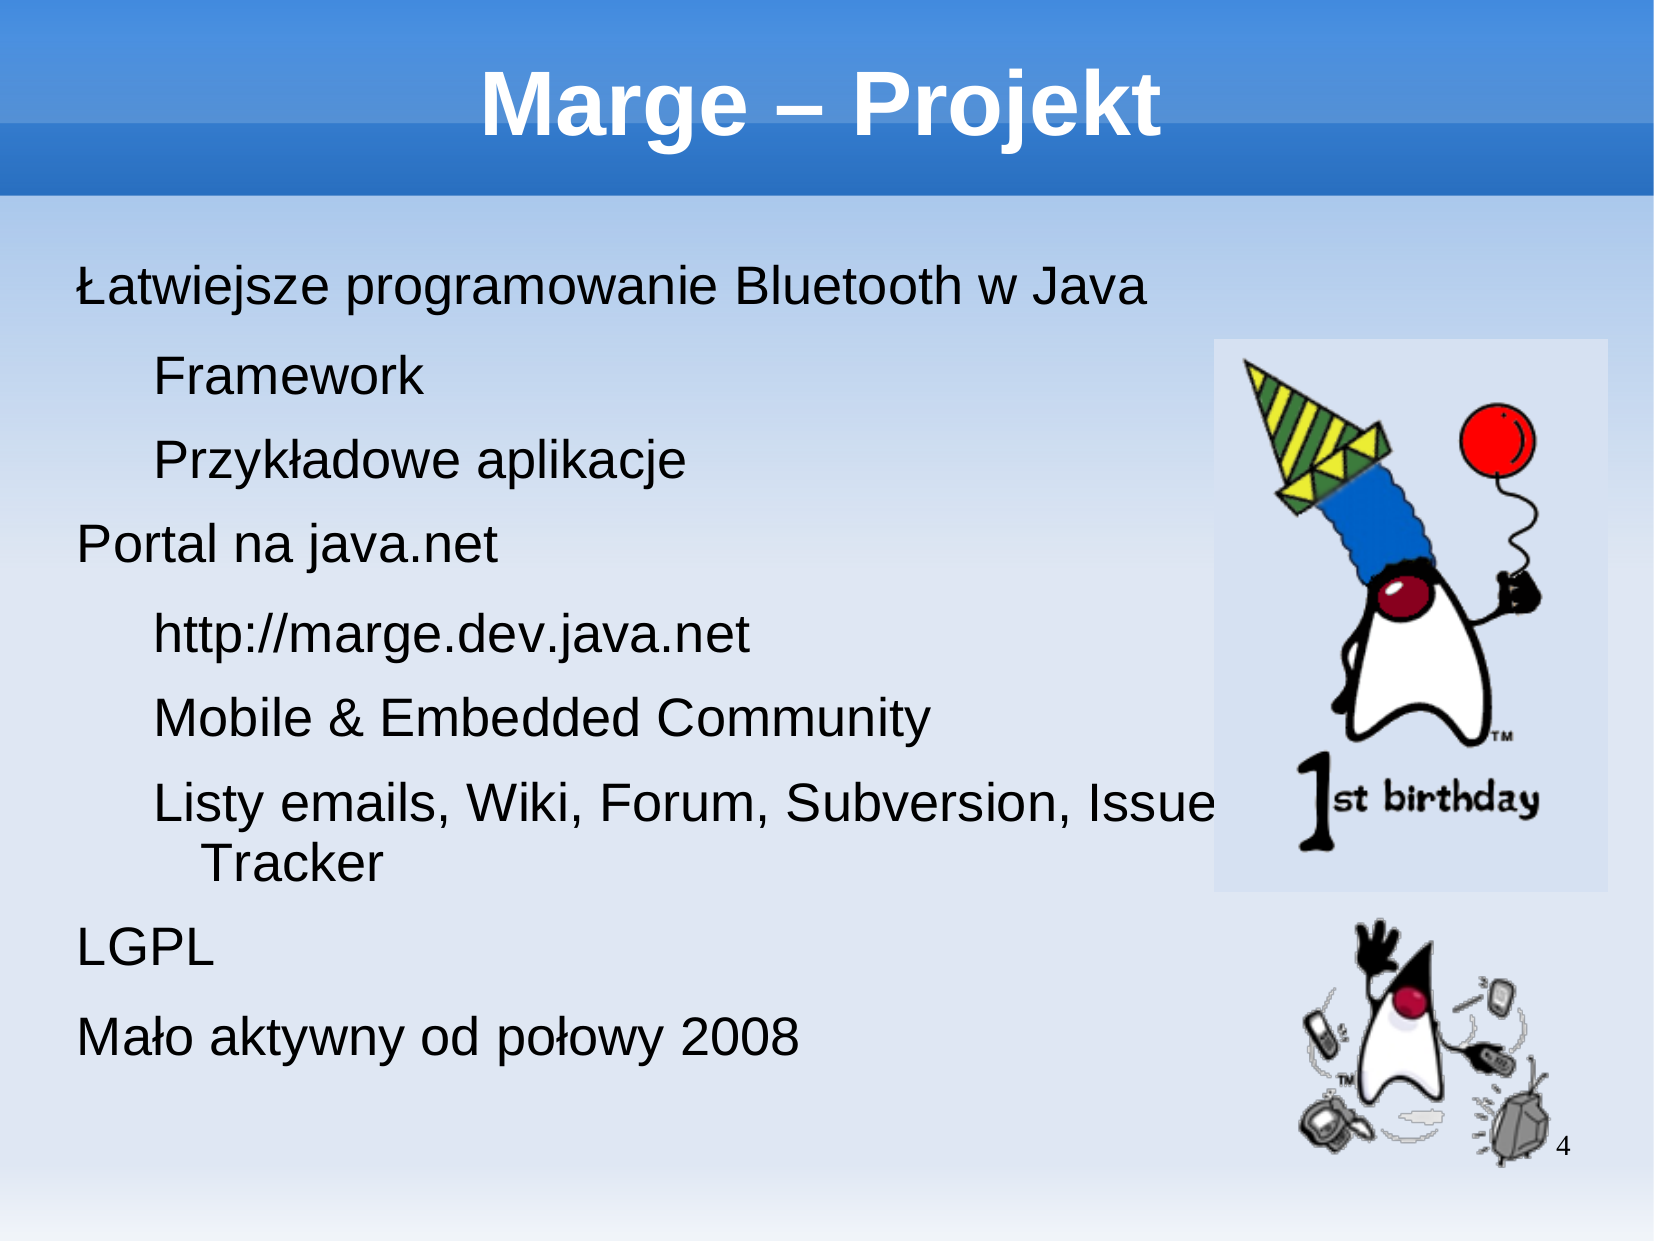

# Marge – Projekt
Łatwiejsze programowanie Bluetooth w Java
Framework
Przykładowe aplikacje
Portal na java.net
http://marge.dev.java.net
Mobile & Embedded Community
Listy emails, Wiki, Forum, Subversion, Issue Tracker
LGPL
Mało aktywny od połowy 2008
4